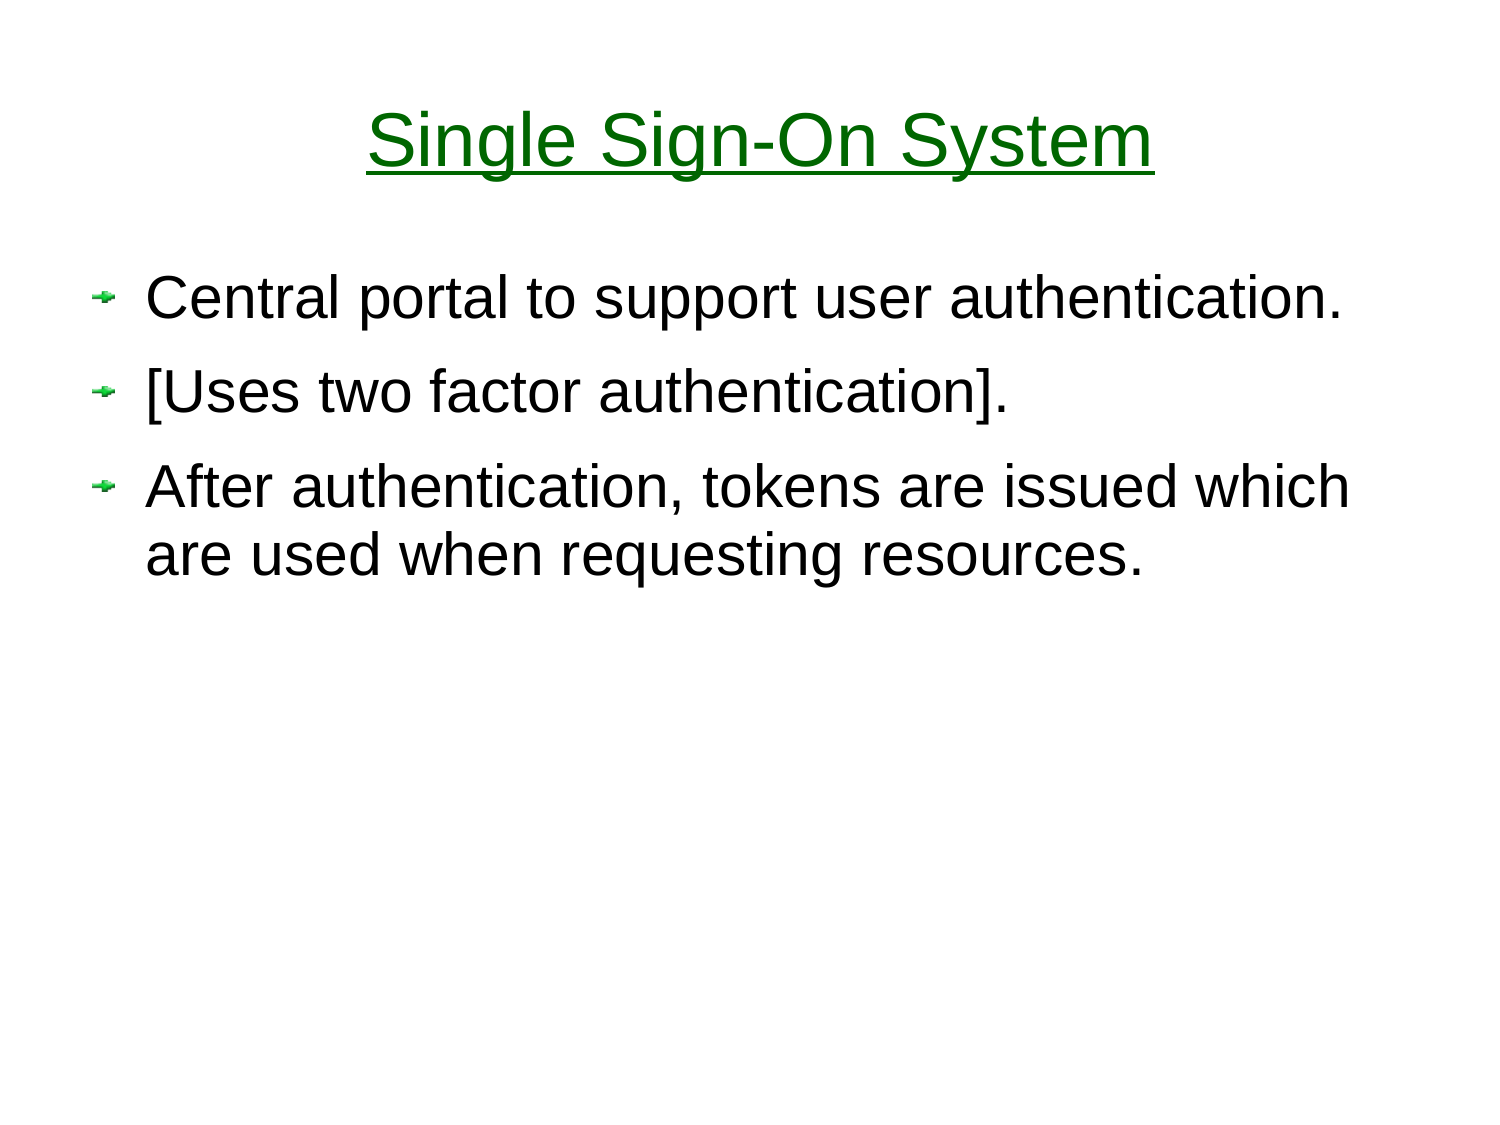

# Single Sign-On System
Central portal to support user authentication.
[Uses two factor authentication].
After authentication, tokens are issued which are used when requesting resources.